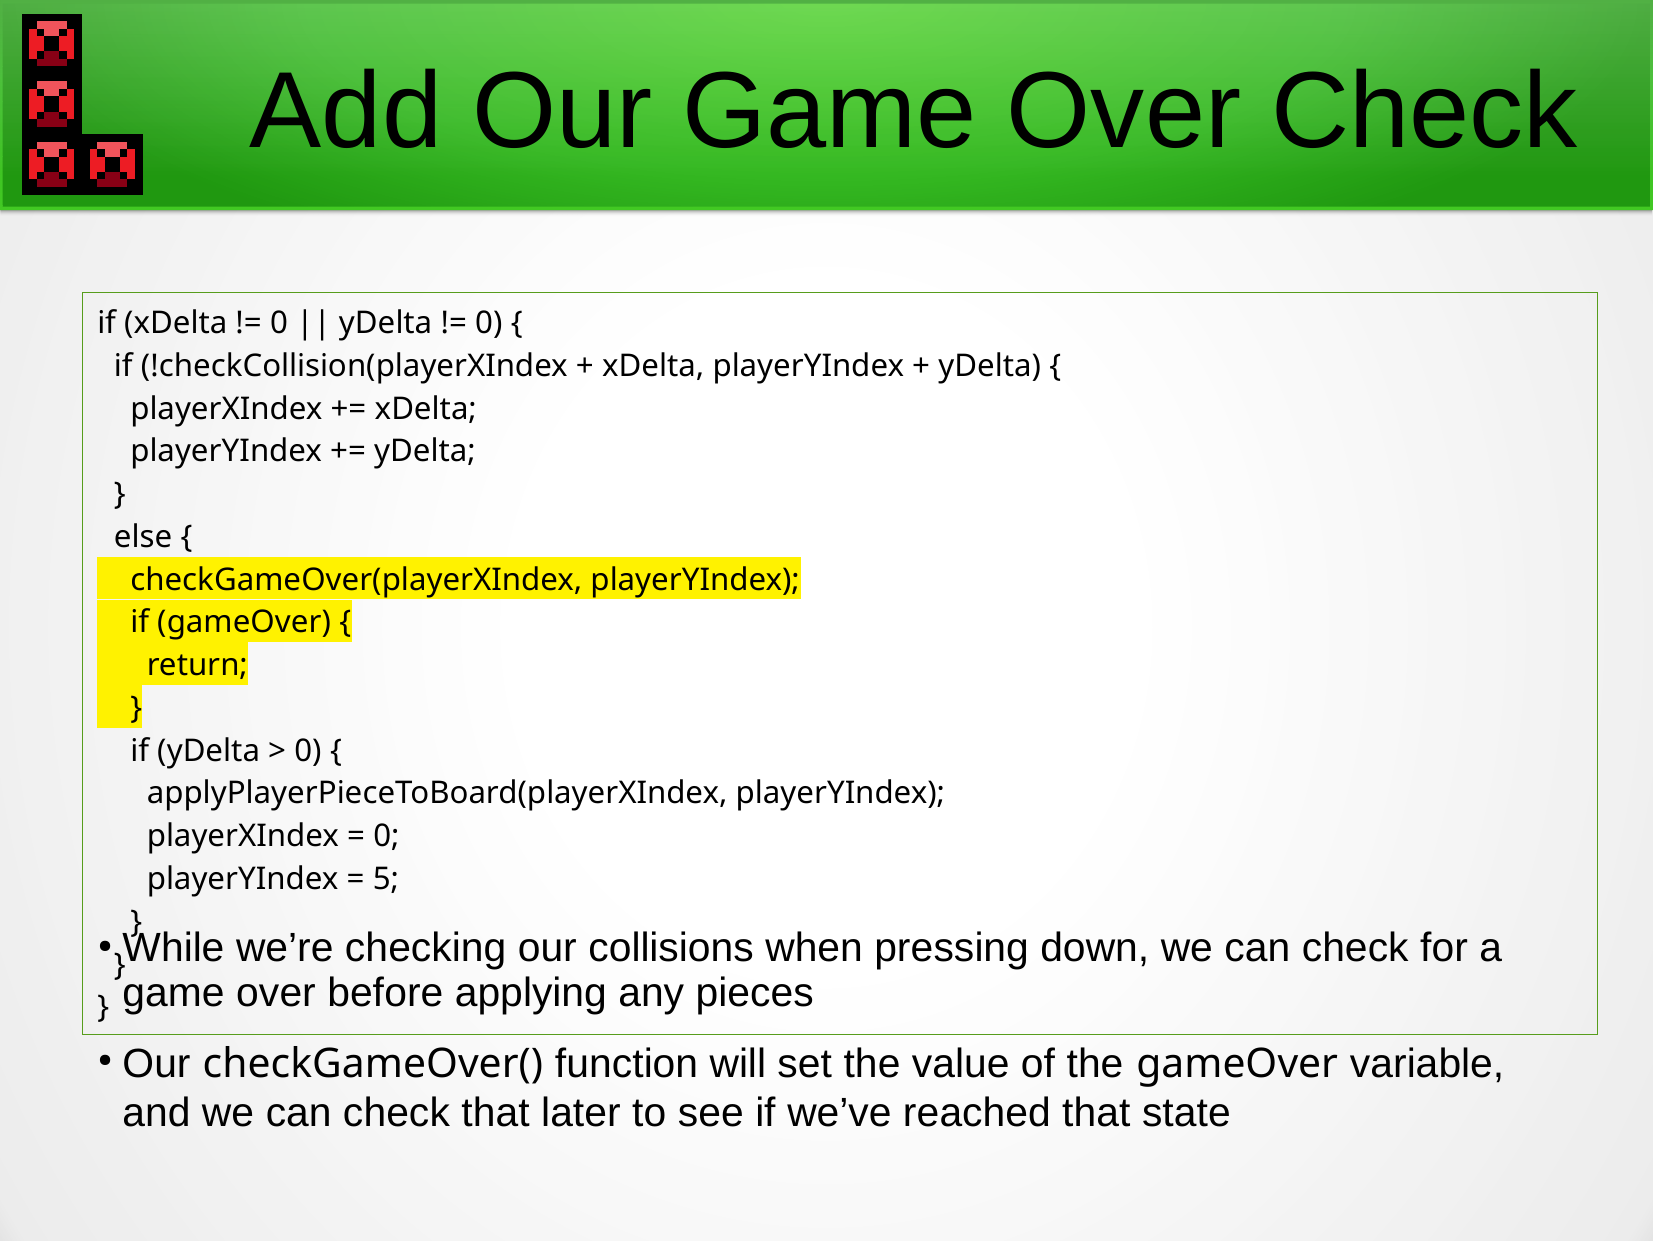

# Add Our Game Over Check
if (xDelta != 0 || yDelta != 0) {
 if (!checkCollision(playerXIndex + xDelta, playerYIndex + yDelta) {
 playerXIndex += xDelta;
 playerYIndex += yDelta;
 }
 else {
 checkGameOver(playerXIndex, playerYIndex);
 if (gameOver) {
 return;
 }
 if (yDelta > 0) {
 applyPlayerPieceToBoard(playerXIndex, playerYIndex);
 playerXIndex = 0;
 playerYIndex = 5;
 }
 }
}
While we’re checking our collisions when pressing down, we can check for a game over before applying any pieces
Our checkGameOver() function will set the value of the gameOver variable, and we can check that later to see if we’ve reached that state